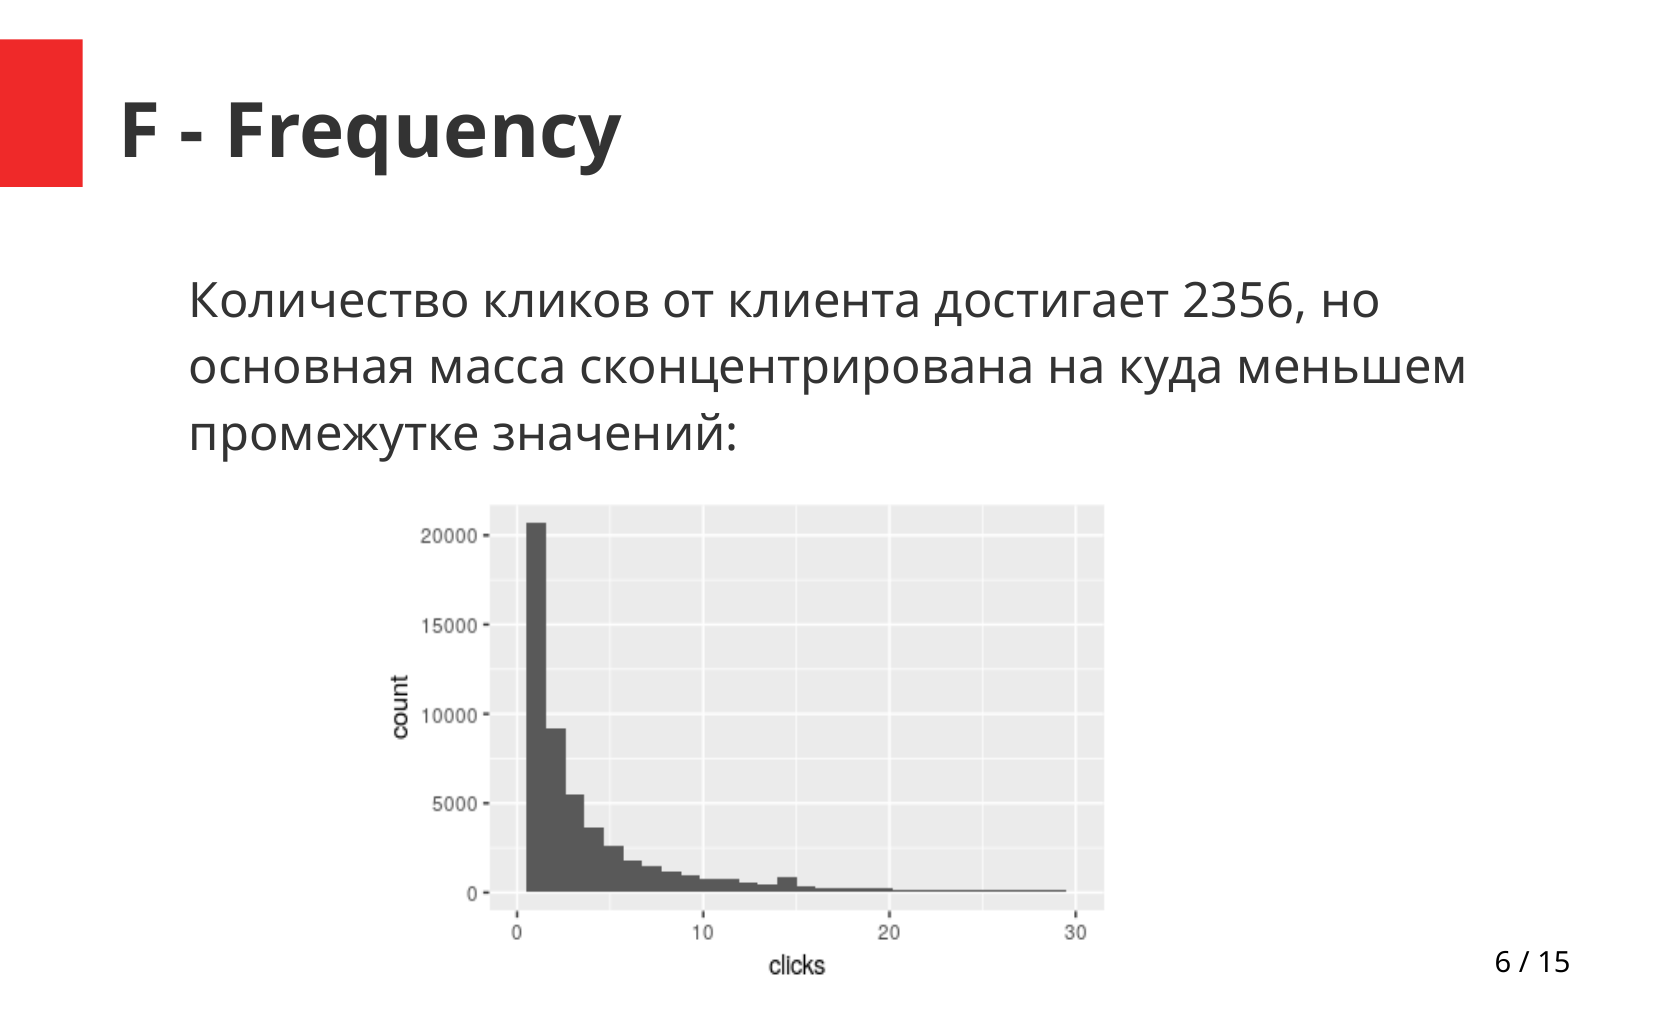

# F - Frequency
Количество кликов от клиента достигает 2356, но основная масса сконцентрирована на куда меньшем промежутке значений:
6